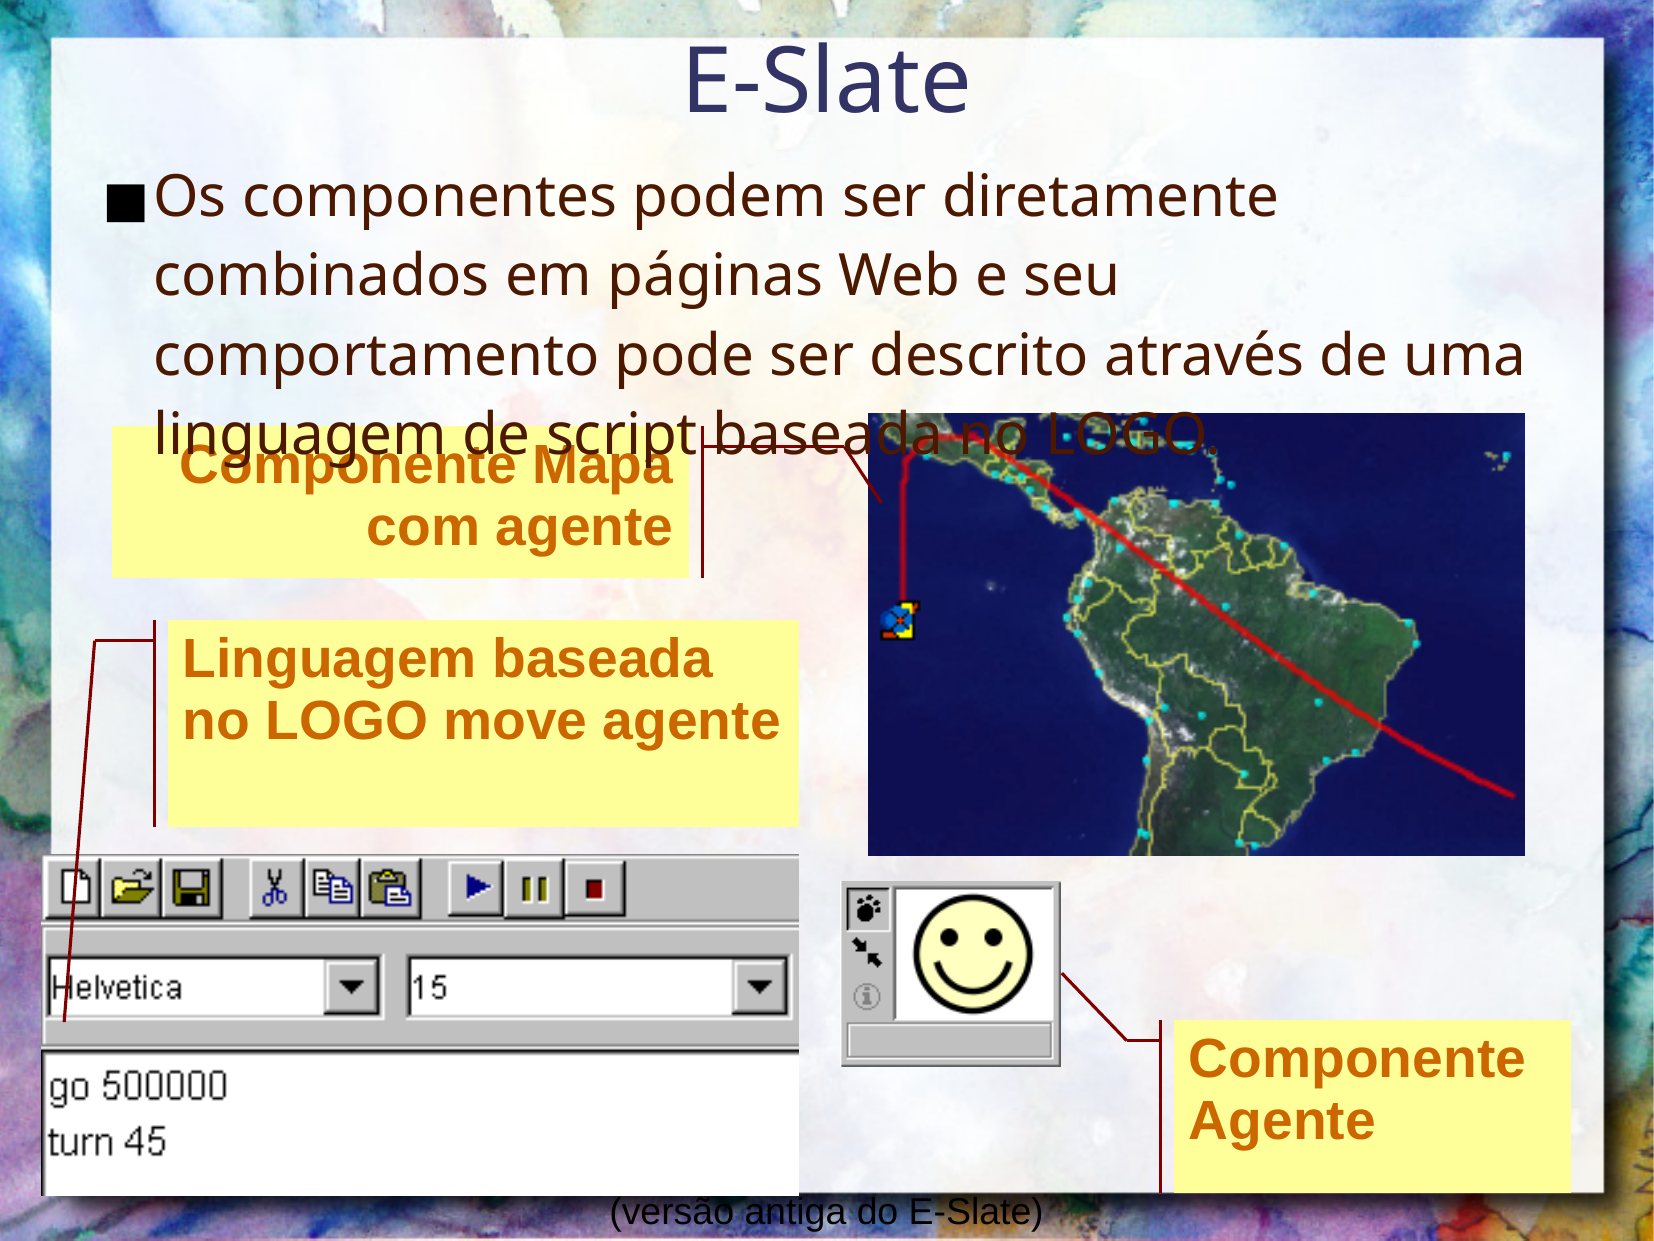

# E-Slate
Os componentes podem ser diretamente combinados em páginas Web e seu comportamento pode ser descrito através de uma linguagem de script baseada no LOGO.
Componente Mapa com agente
Linguagem baseada no LOGO move agente
Componente Agente
(versão antiga do E-Slate)